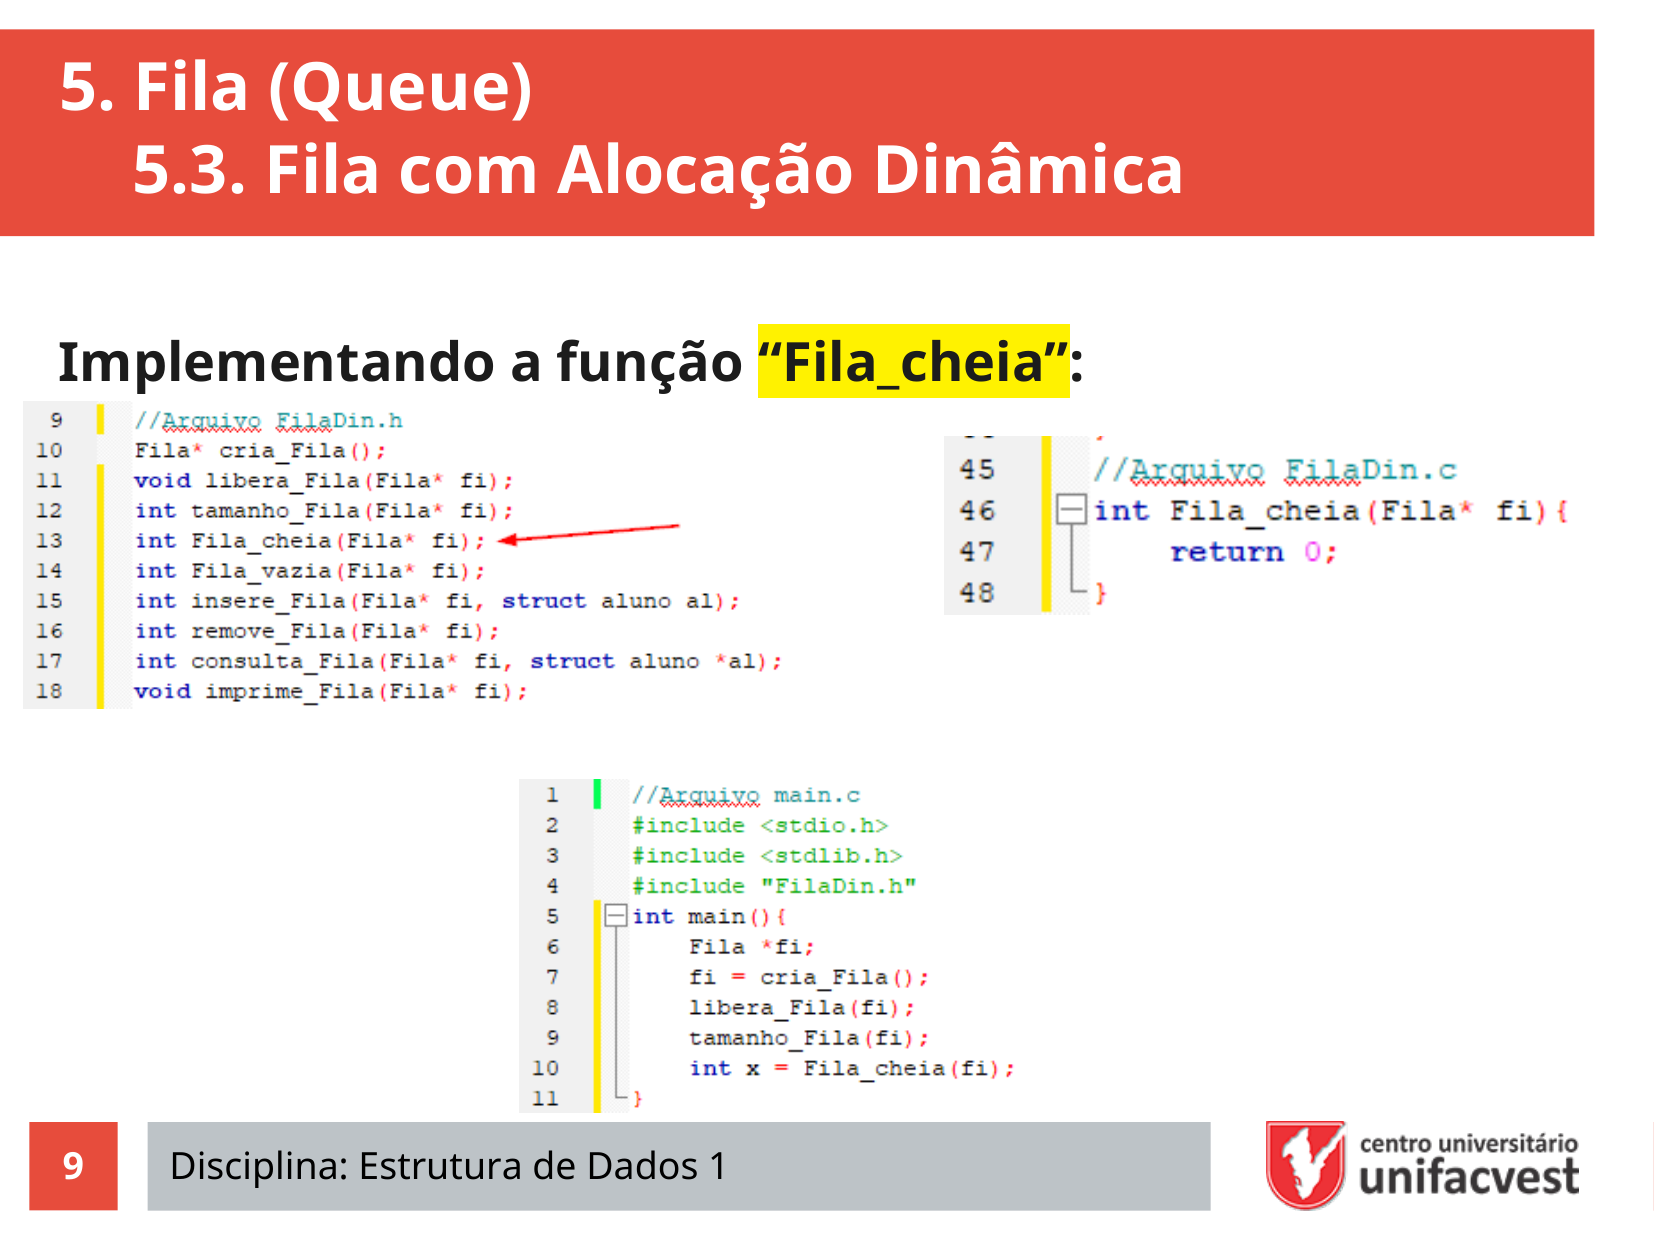

# 5. Fila (Queue) 5.3. Fila com Alocação Dinâmica
Implementando a função “Fila_cheia”:
9
Disciplina: Estrutura de Dados 1